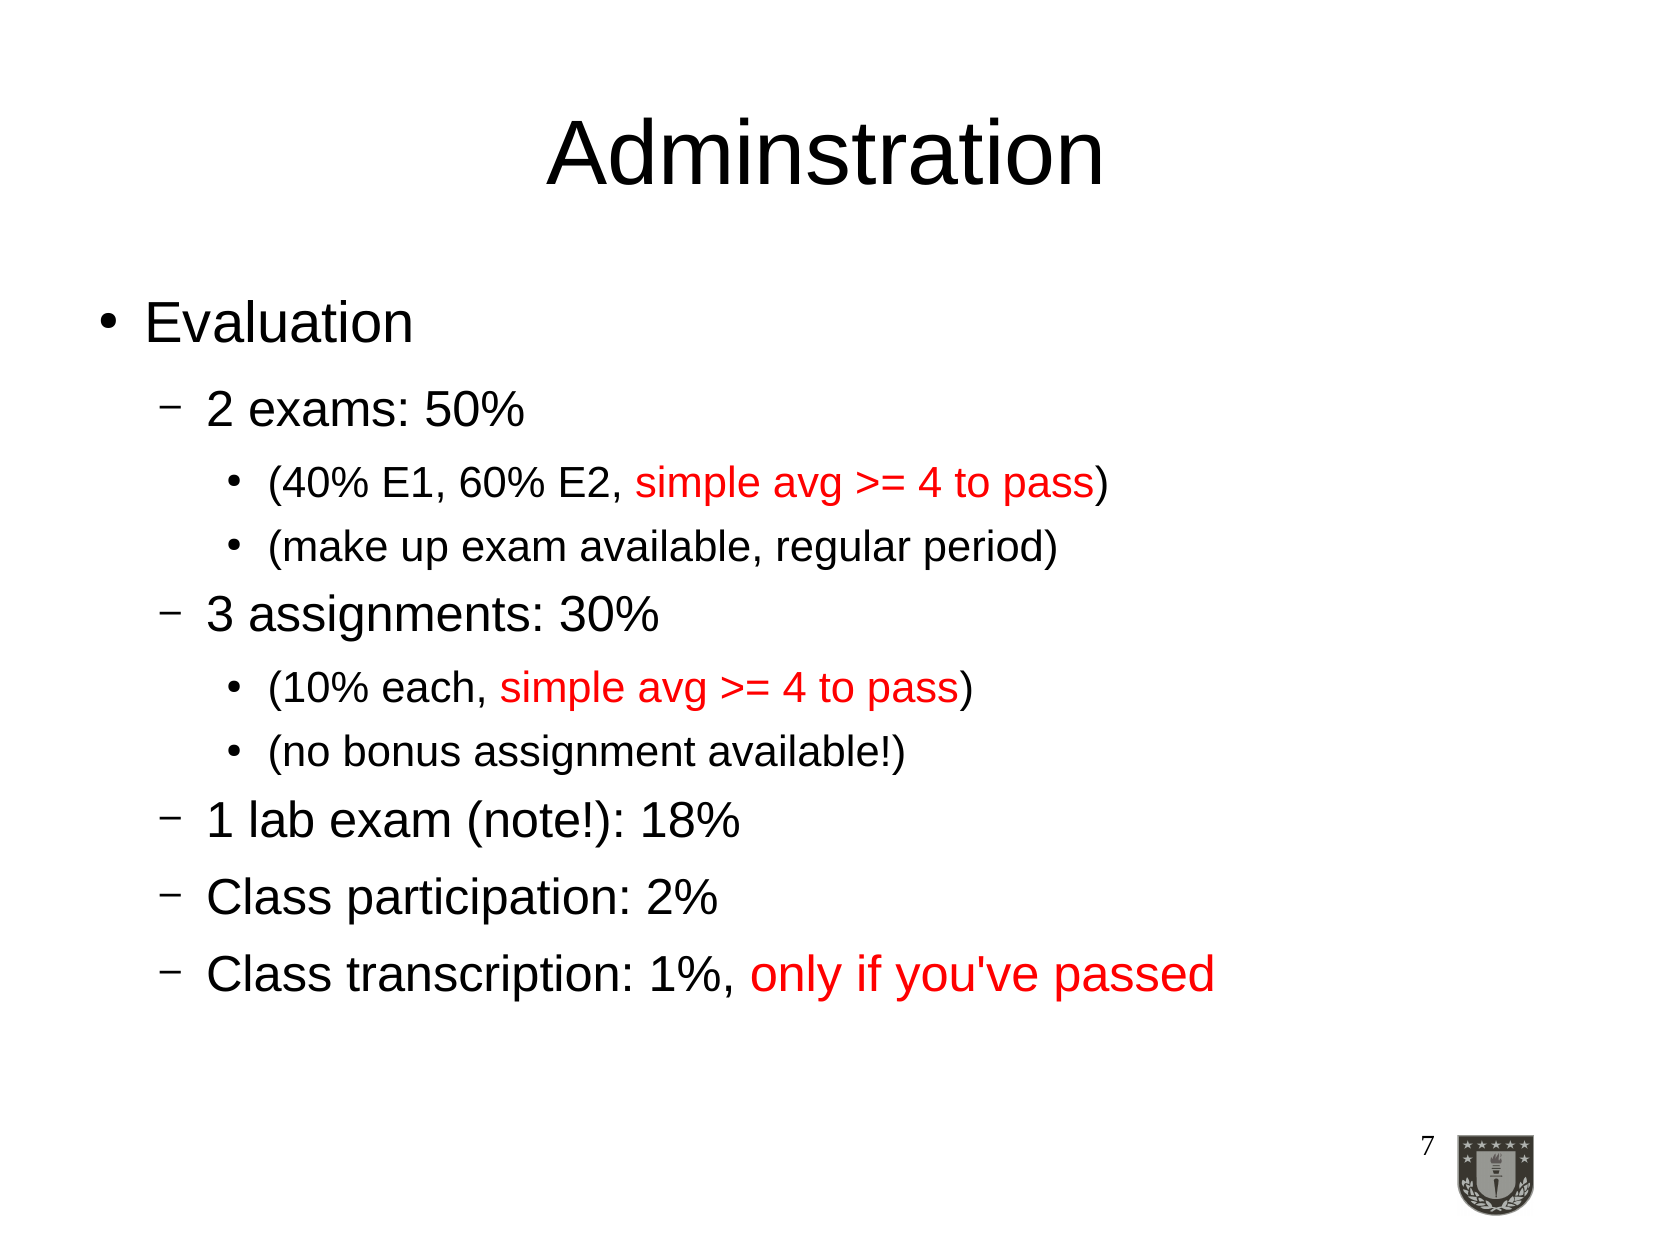

# Adminstration
Evaluation
2 exams: 50%
(40% E1, 60% E2, simple avg >= 4 to pass)
(make up exam available, regular period)
3 assignments: 30%
(10% each, simple avg >= 4 to pass)
(no bonus assignment available!)
1 lab exam (note!): 18%
Class participation: 2%
Class transcription: 1%, only if you've passed
7